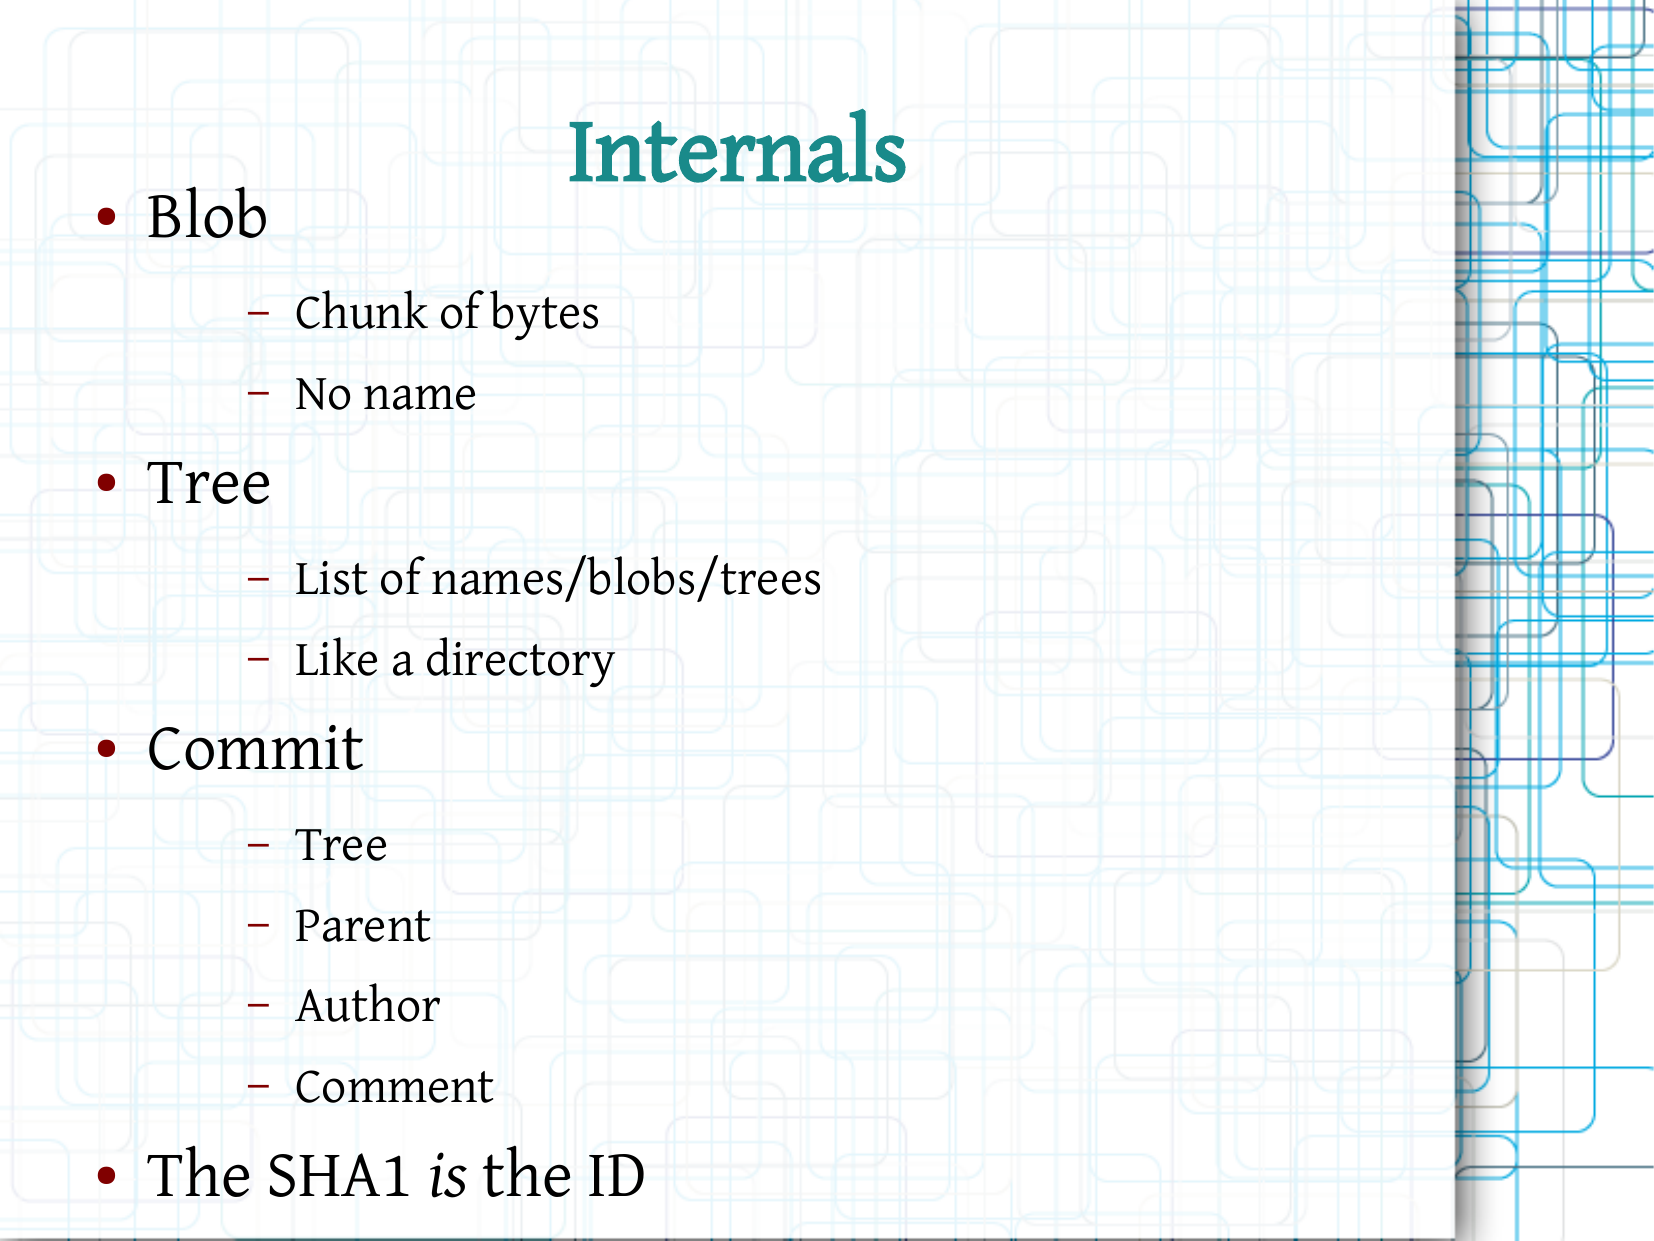

# Internals
Blob
Chunk of bytes
No name
Tree
List of names/blobs/trees
Like a directory
Commit
Tree
Parent
Author
Comment
The SHA1 is the ID